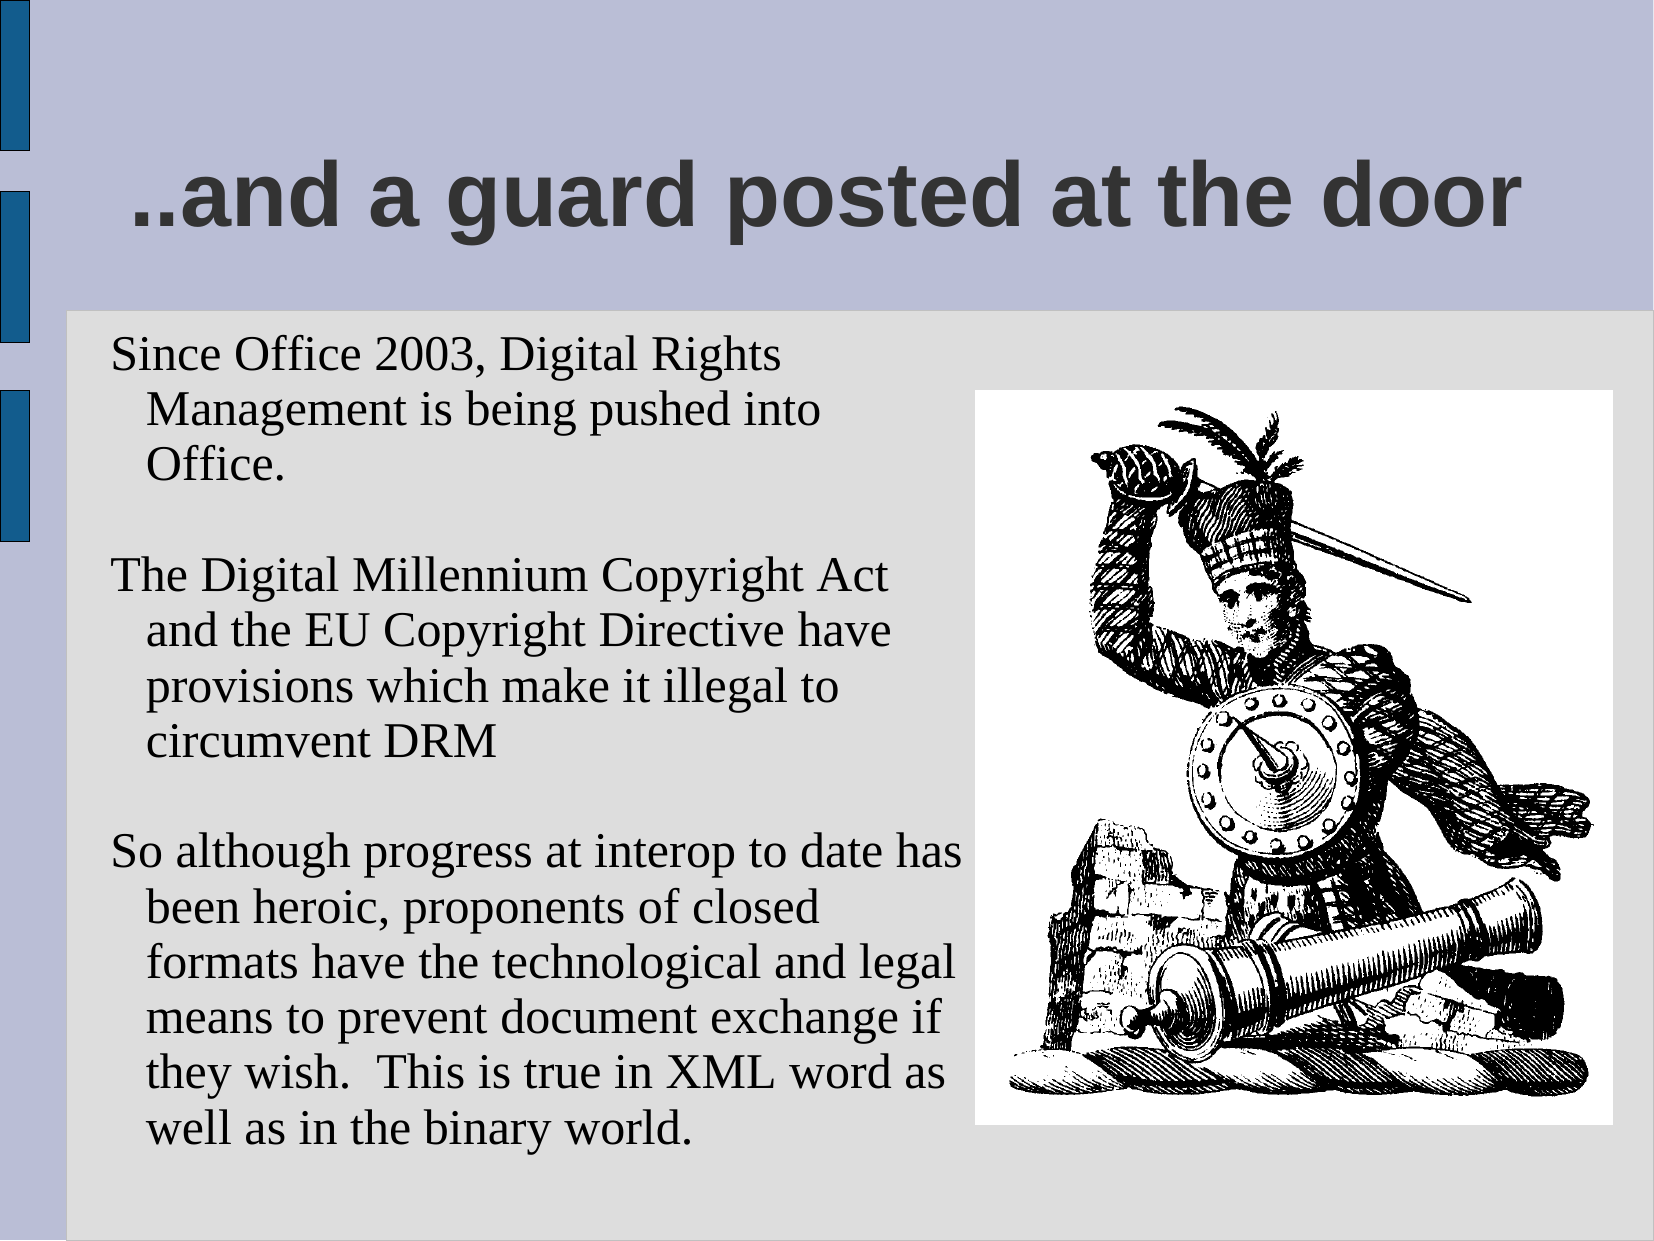

# ..and a guard posted at the door
Since Office 2003, Digital Rights Management is being pushed into Office.
The Digital Millennium Copyright Act and the EU Copyright Directive have provisions which make it illegal to circumvent DRM
So although progress at interop to date has been heroic, proponents of closed formats have the technological and legal means to prevent document exchange if they wish. This is true in XML word as well as in the binary world.